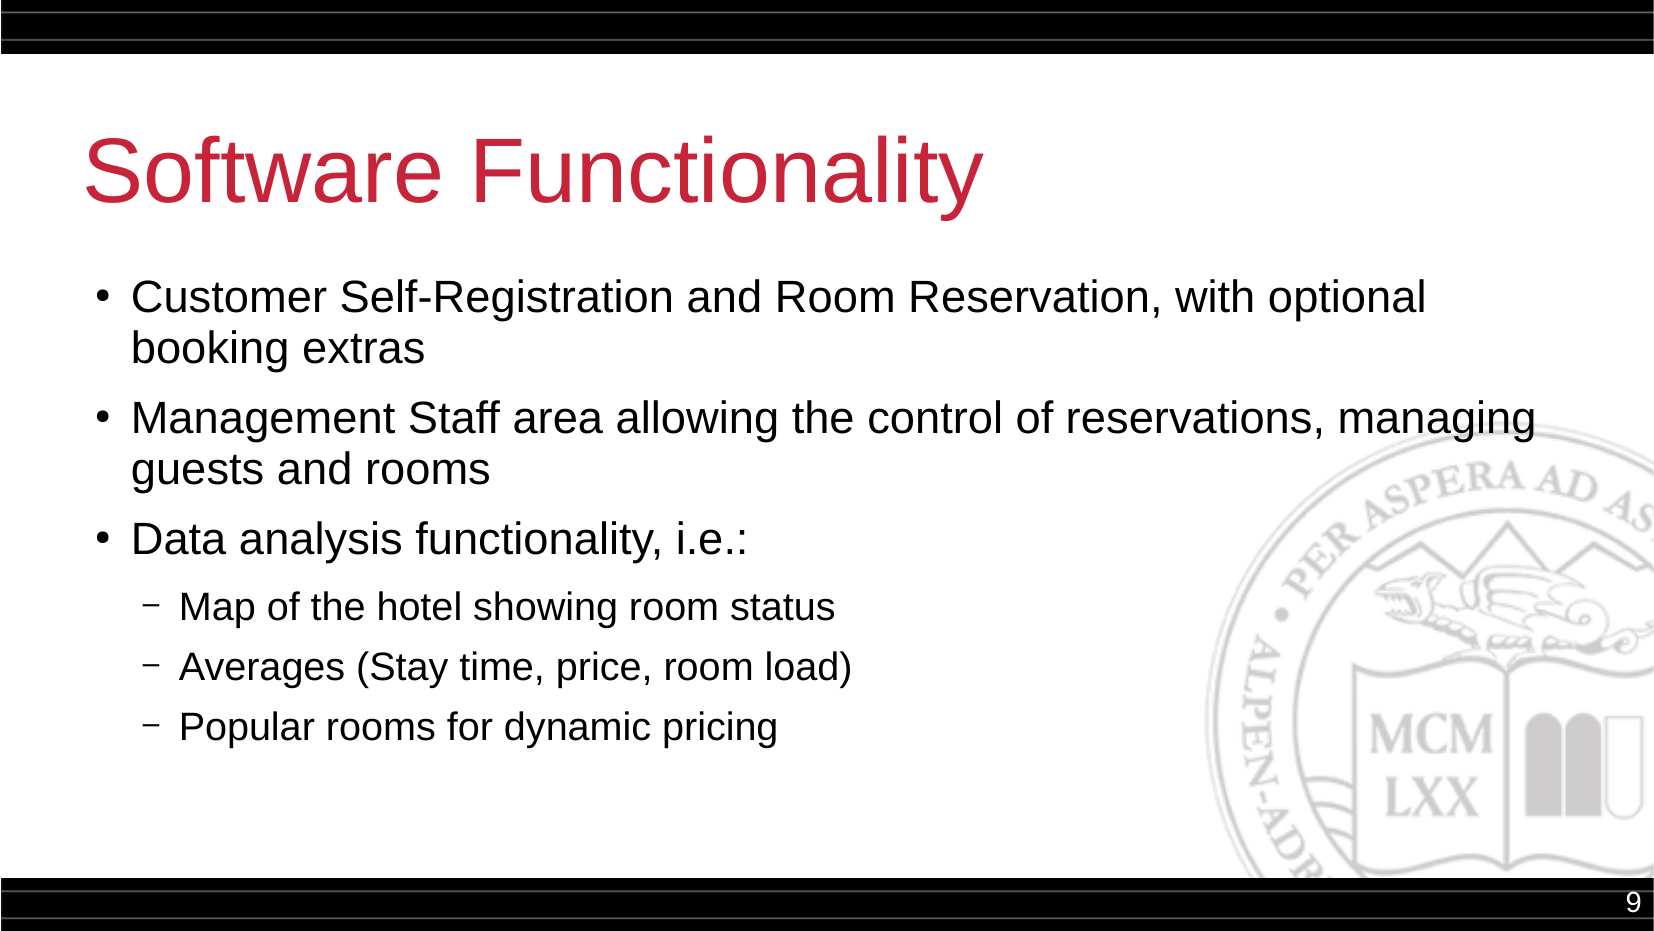

# Software Functionality
Customer Self-Registration and Room Reservation, with optional booking extras
Management Staff area allowing the control of reservations, managing guests and rooms
Data analysis functionality, i.e.:
Map of the hotel showing room status
Averages (Stay time, price, room load)
Popular rooms for dynamic pricing